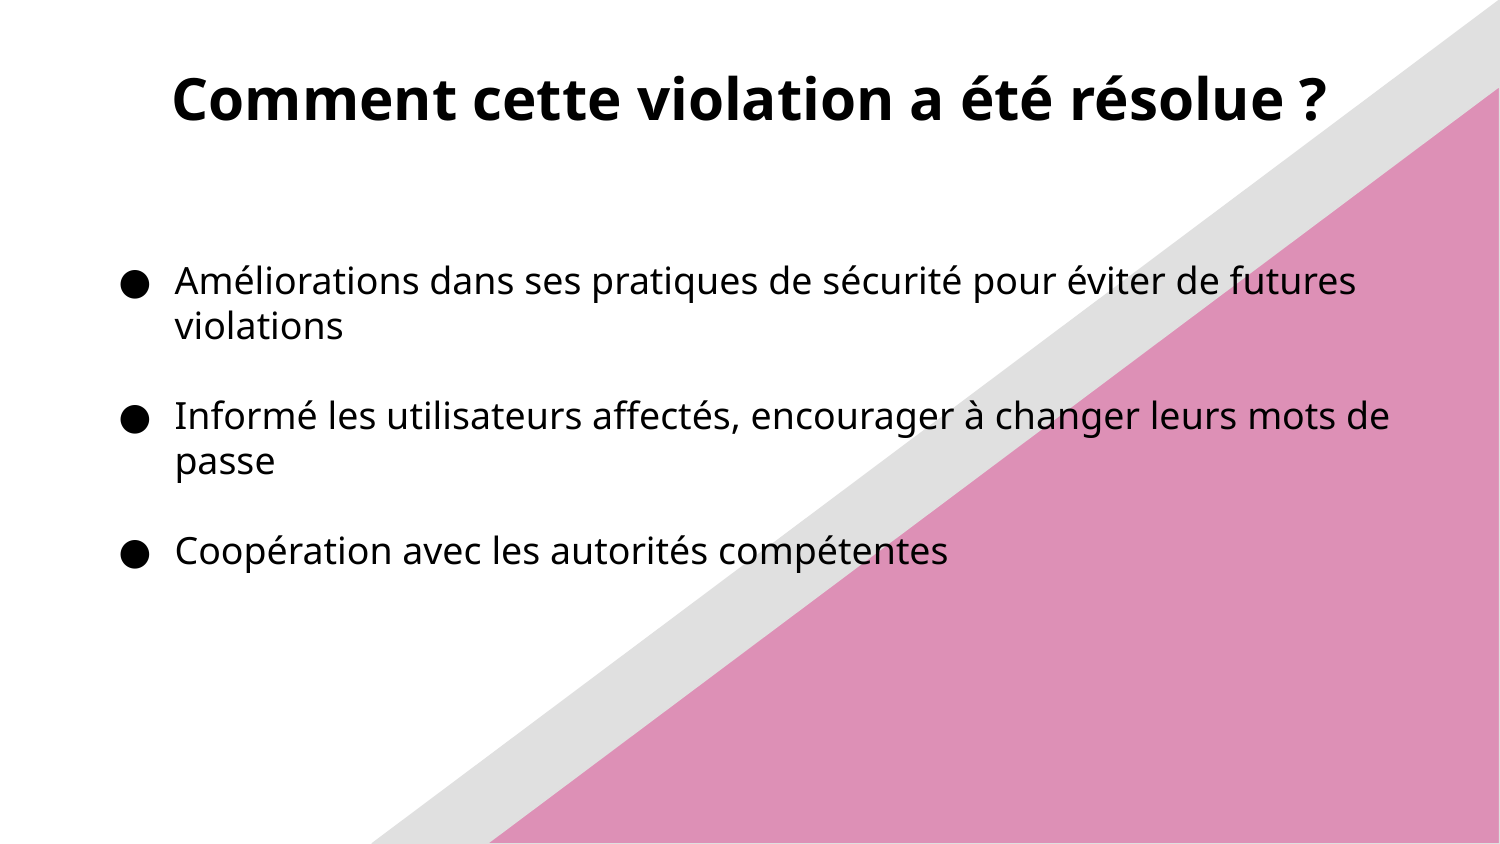

# Comment cette violation a été résolue ?
Améliorations dans ses pratiques de sécurité pour éviter de futures violations
Informé les utilisateurs affectés, encourager à changer leurs mots de passe
Coopération avec les autorités compétentes